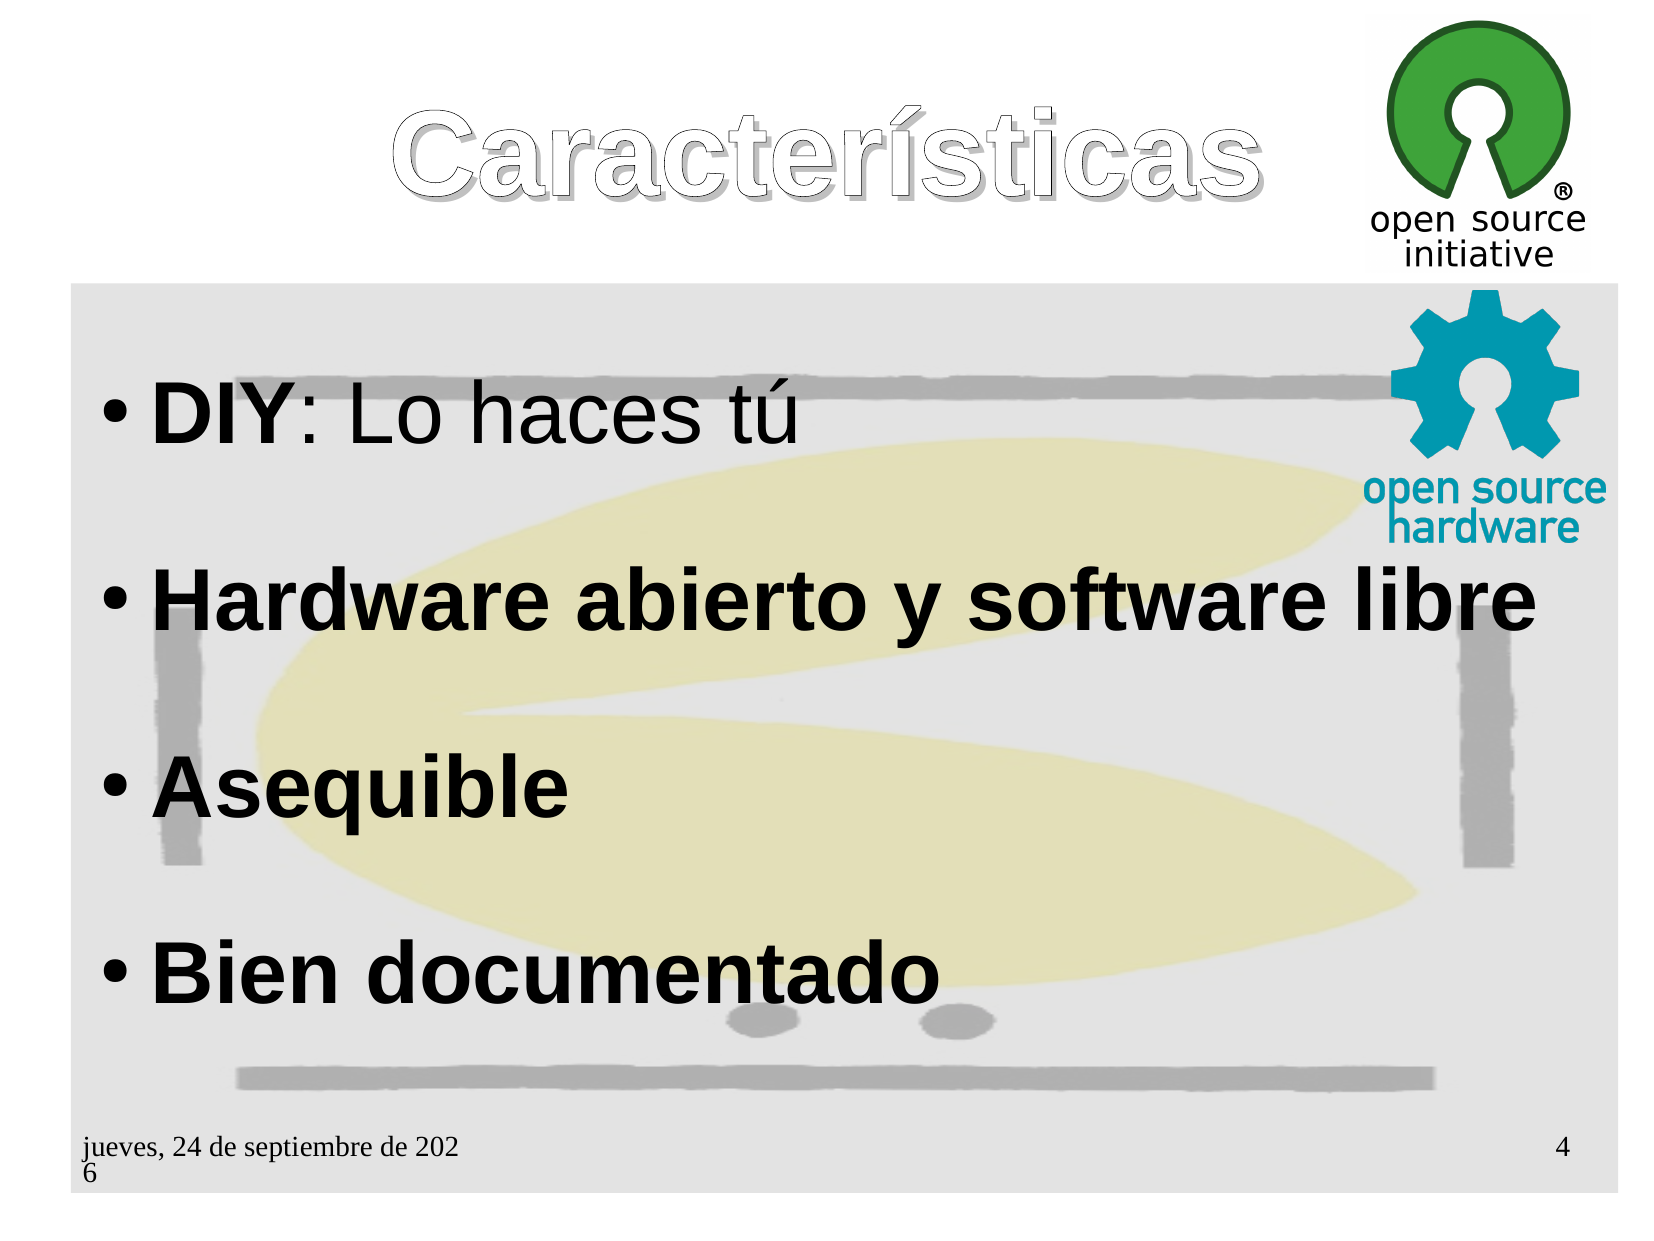

# Características
DIY: Lo haces tú
Hardware abierto y software libre
Asequible
Bien documentado
4